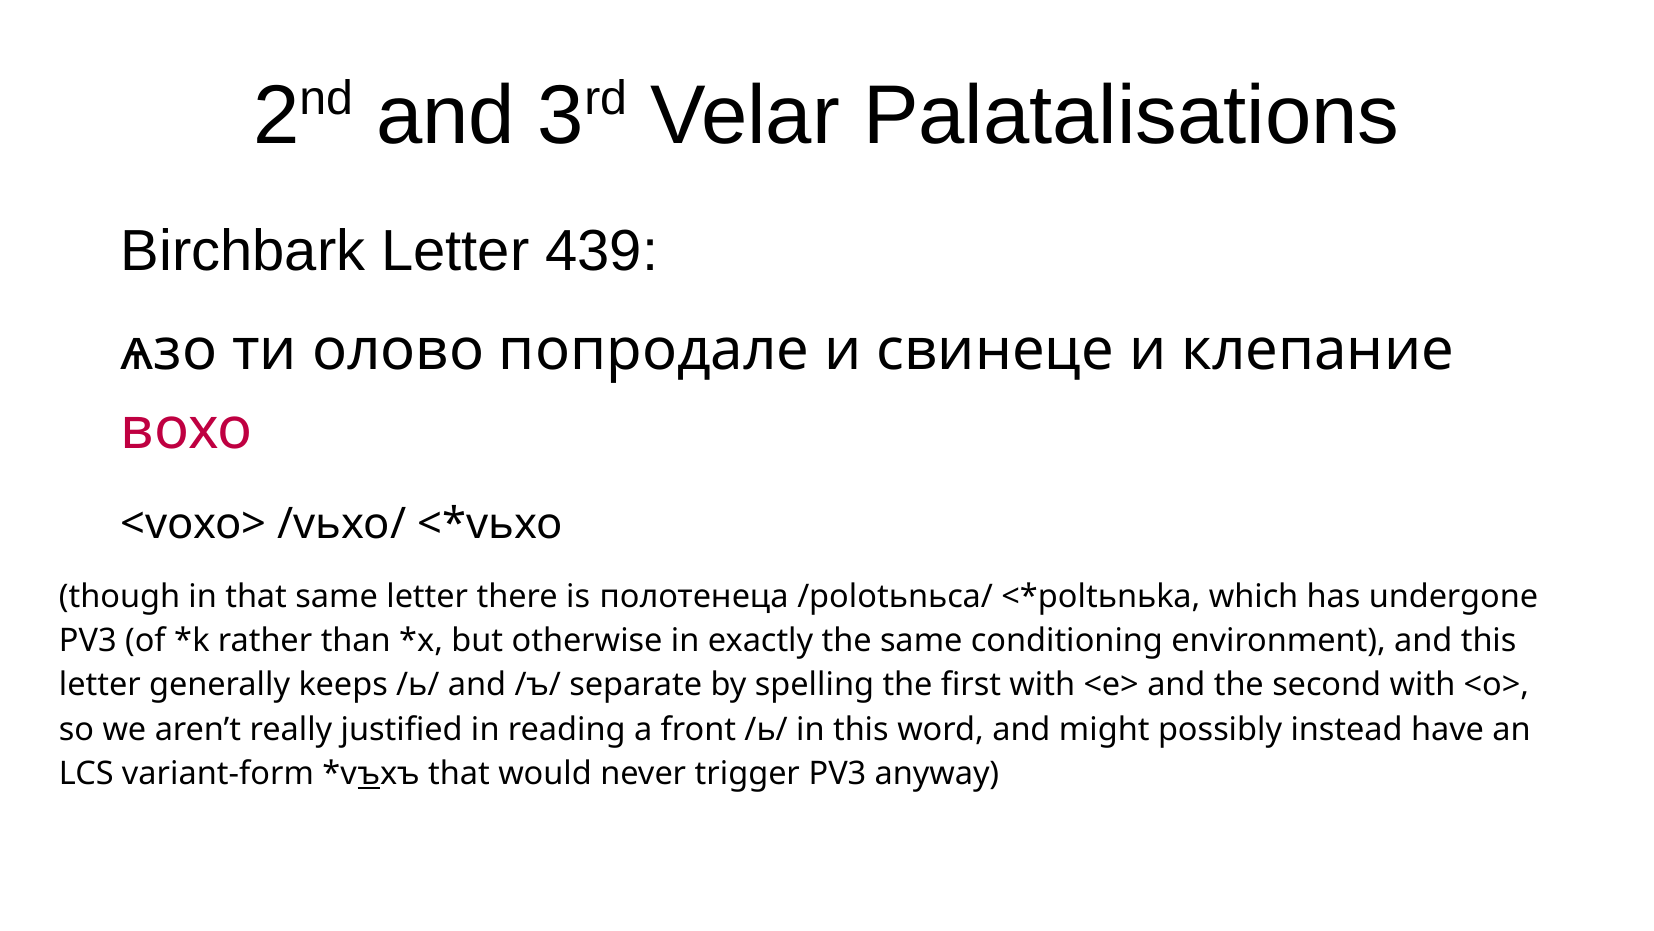

# 2nd and 3rd Velar Palatalisations
Birchbark Letter 439:
ѧзо ти олово попродале и свинеце и клепание вохо
<voxo> /vьxo/ <*vьxo
(though in that same letter there is полотенеца /polotьnьca/ <*poltьnьka, which has undergone PV3 (of *k rather than *x, but otherwise in exactly the same conditioning environment), and this letter generally keeps /ь/ and /ъ/ separate by spelling the first with <е> and the second with <o>, so we aren’t really justified in reading a front /ь/ in this word, and might possibly instead have an LCS variant-form *vъxъ that would never trigger PV3 anyway)